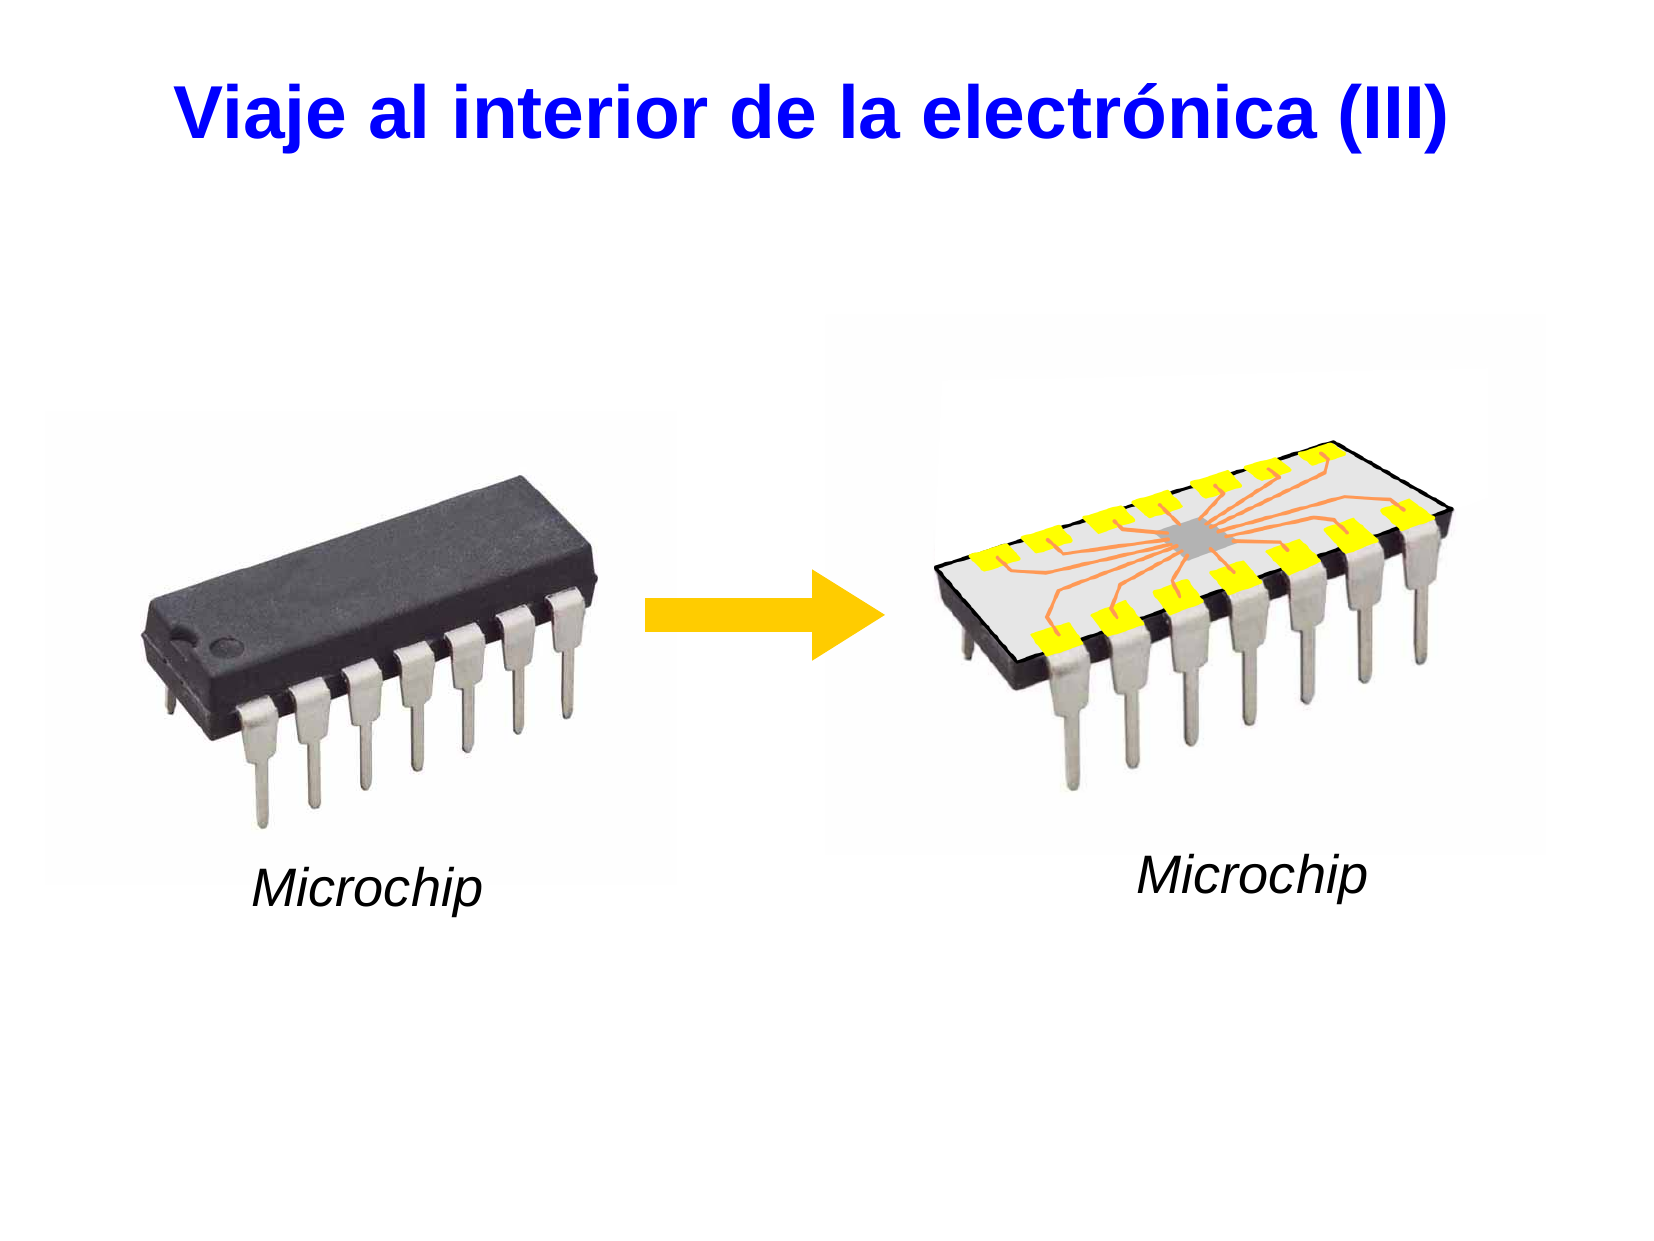

Viaje al interior de la electrónica (III)
Microchip
Microchip